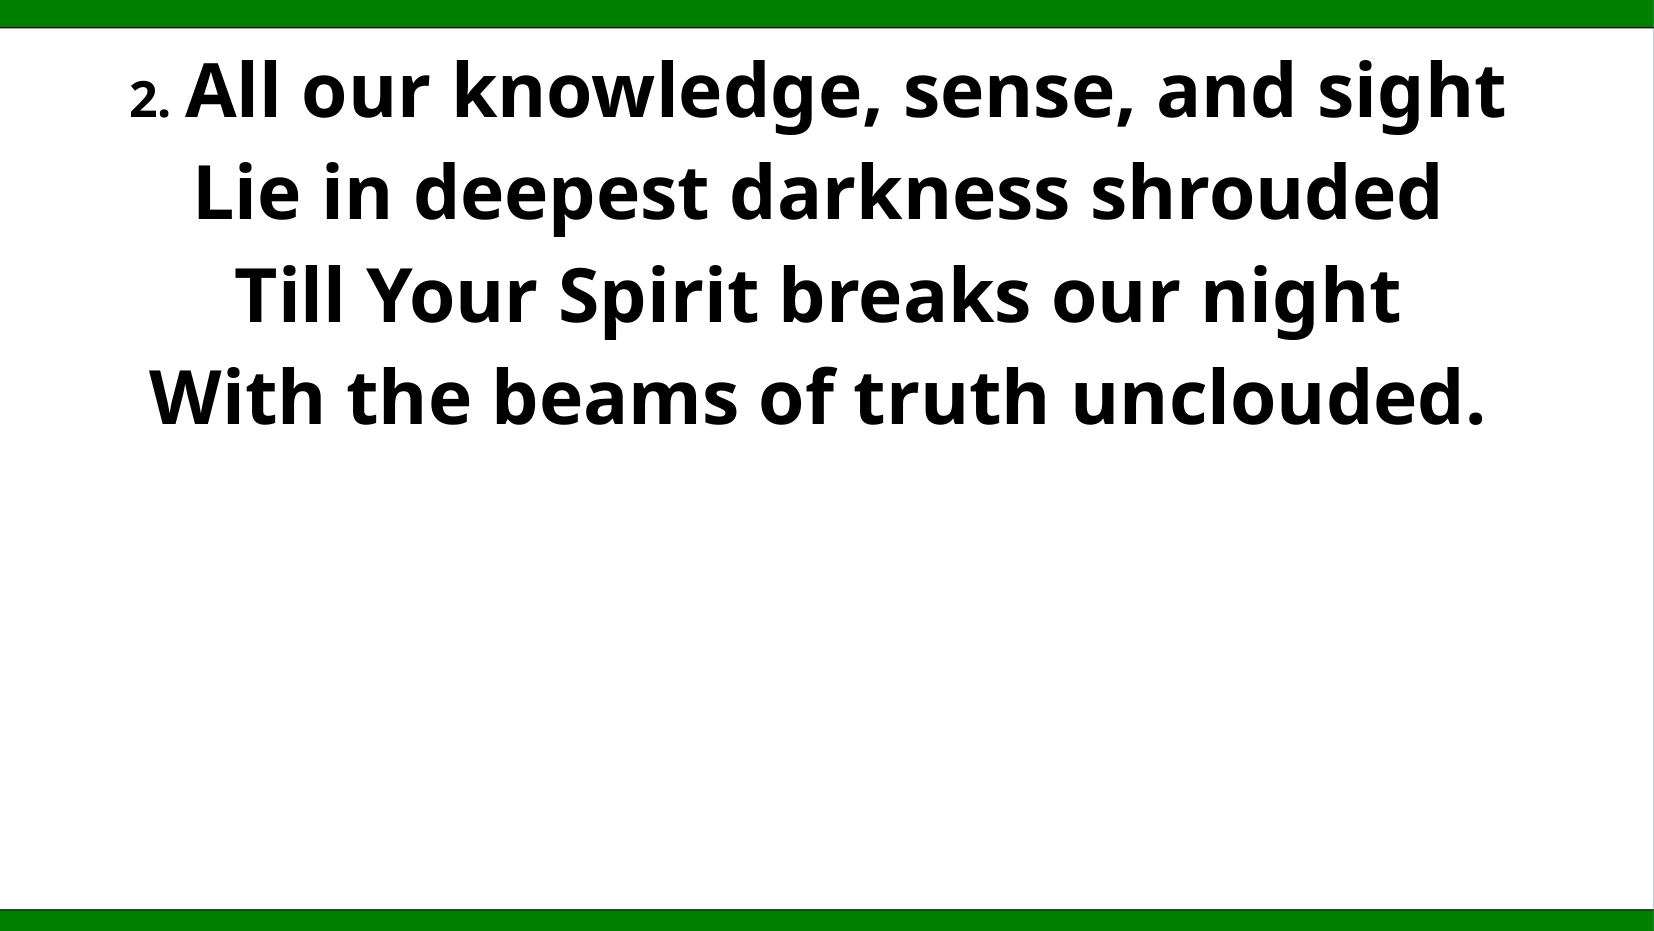

2. All our knowledge, sense, and sight
Lie in deepest darkness shrouded
Till Your Spirit breaks our night
With the beams of truth unclouded.